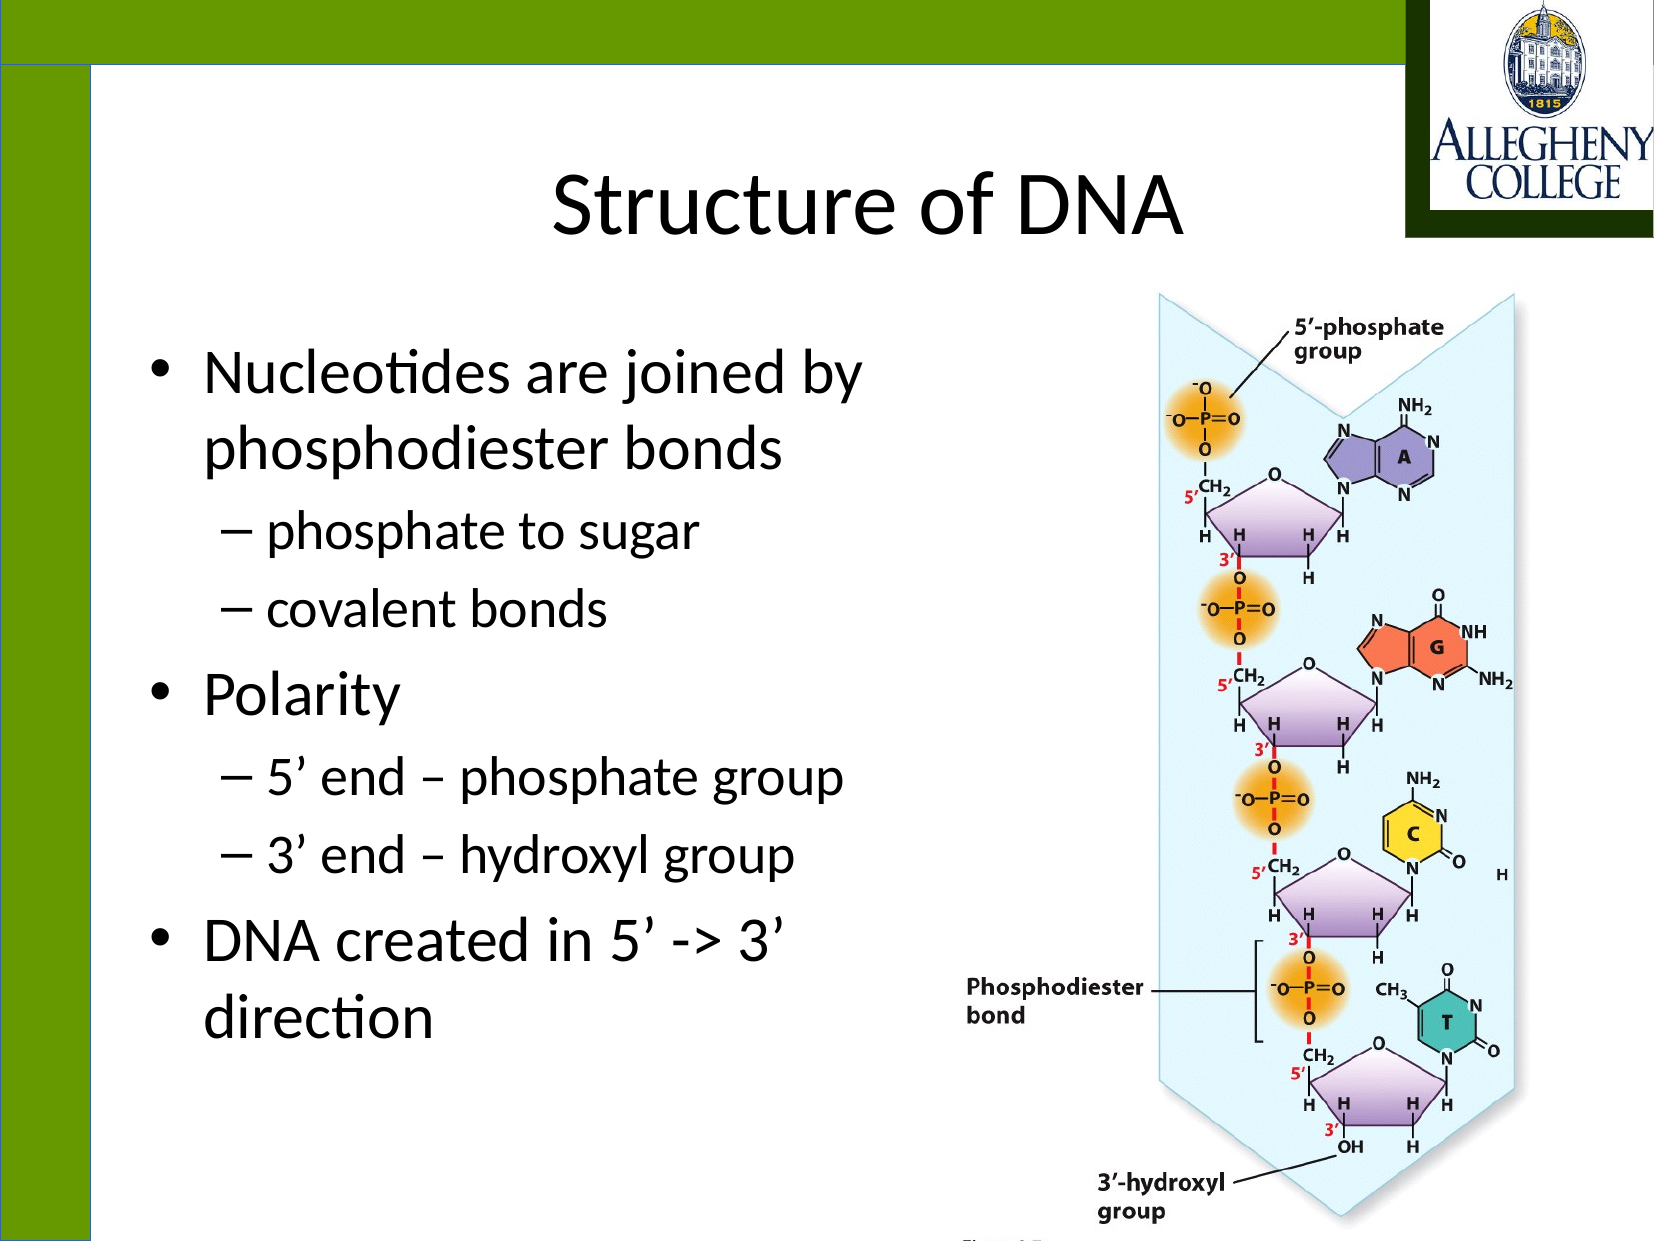

# Structure of DNA
Nucleotides are joined by phosphodiester bonds
phosphate to sugar
covalent bonds
Polarity
5’ end – phosphate group
3’ end – hydroxyl group
DNA created in 5’ -> 3’ direction